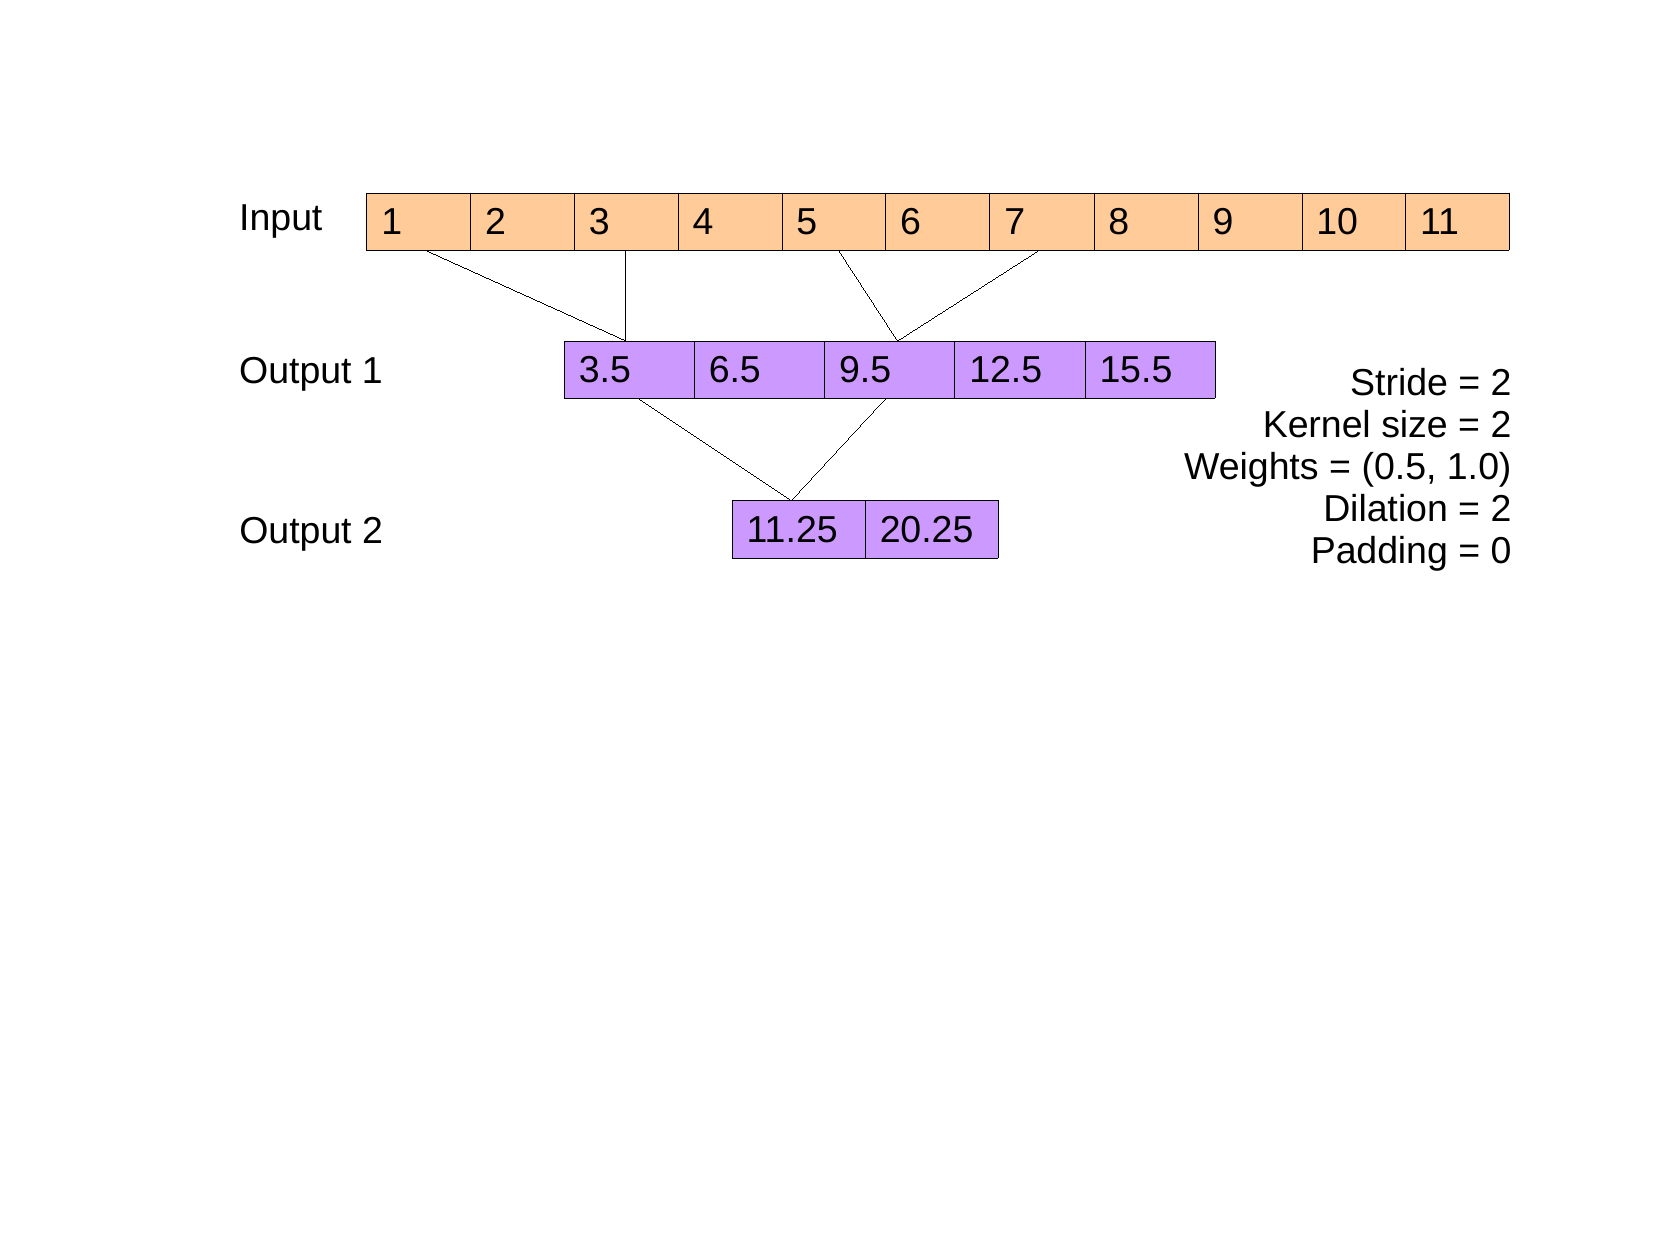

Input
| 1 | 2 | 3 | 4 | 5 | 6 | 7 | 8 | 9 | 10 | 11 |
| --- | --- | --- | --- | --- | --- | --- | --- | --- | --- | --- |
| 3.5 | 6.5 | 9.5 | 12.5 | 15.5 |
| --- | --- | --- | --- | --- |
Output 1
Stride = 2
Kernel size = 2
Weights = (0.5, 1.0)
Dilation = 2
Padding = 0
| 11.25 | 20.25 |
| --- | --- |
Output 2